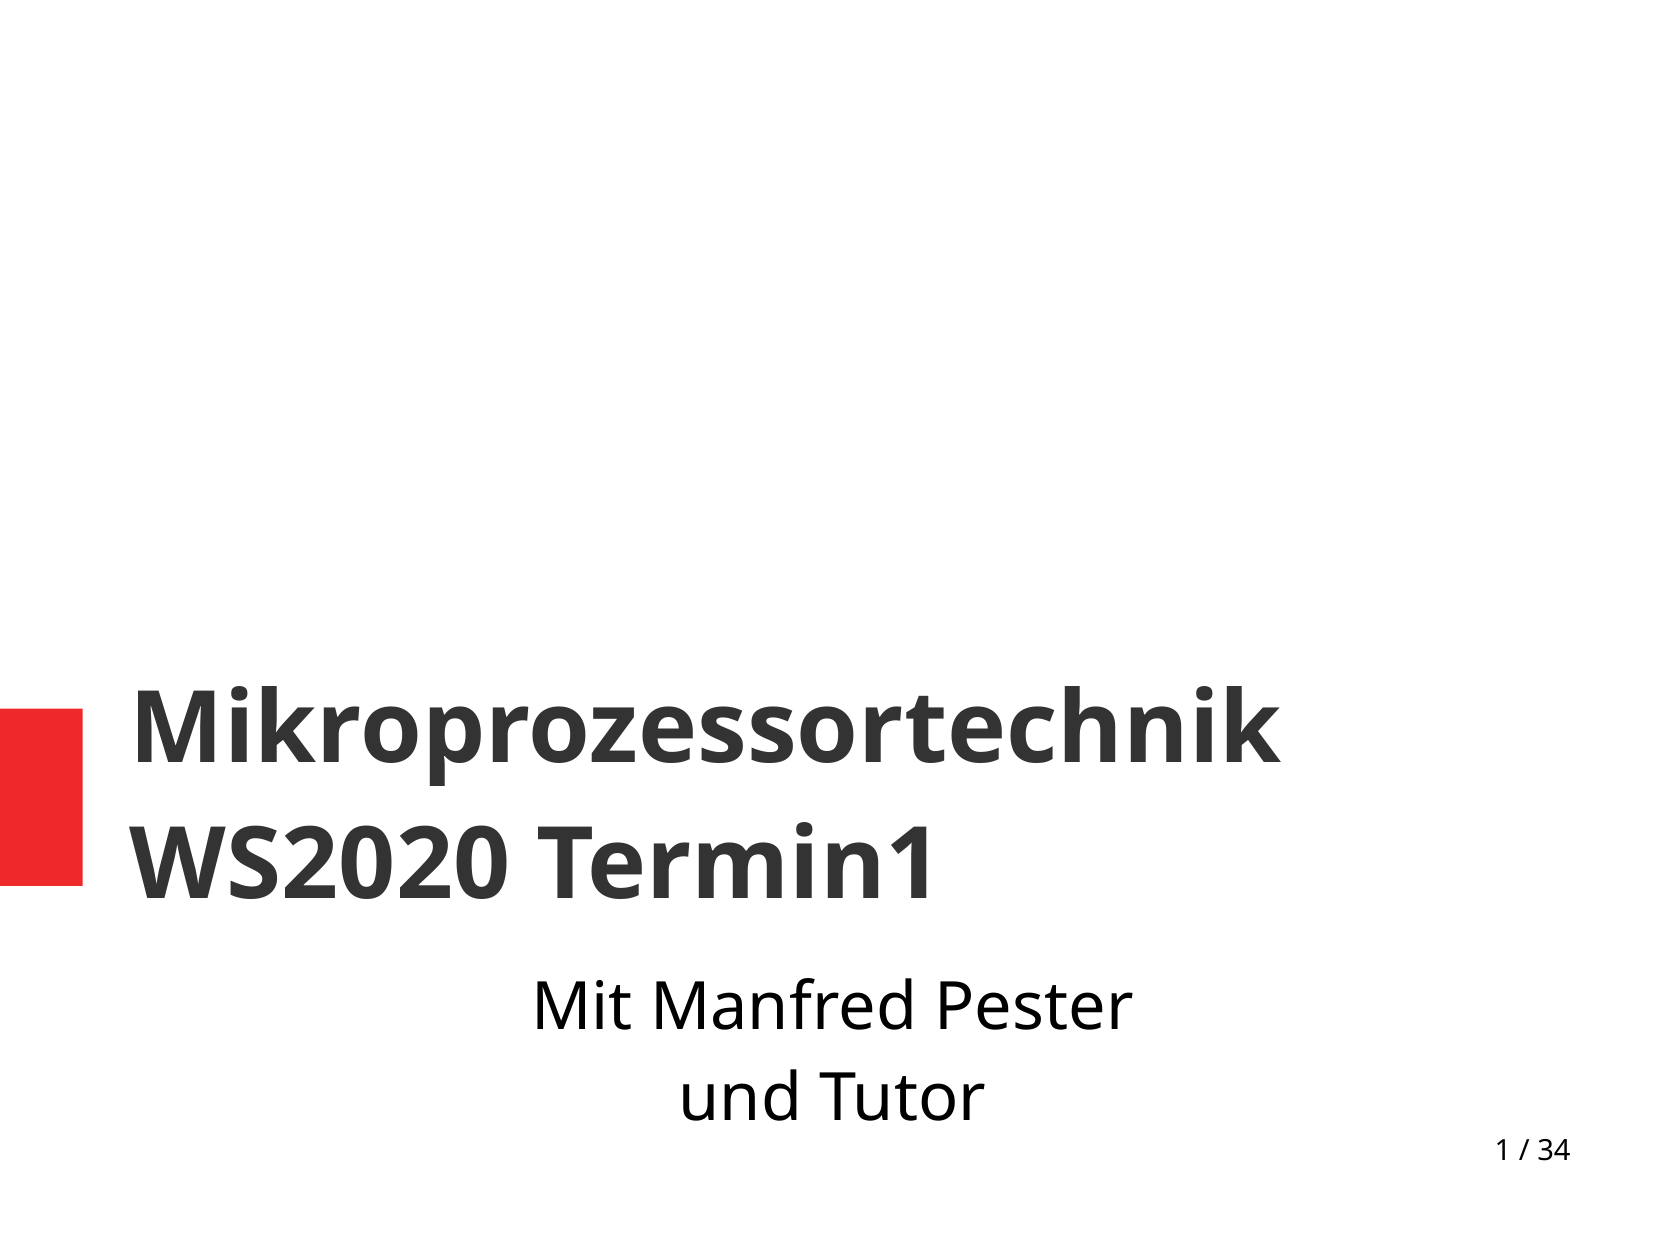

# Mikroprozessortechnik WS2020 Termin1
Mit Manfred Pester
 und Tutor
1